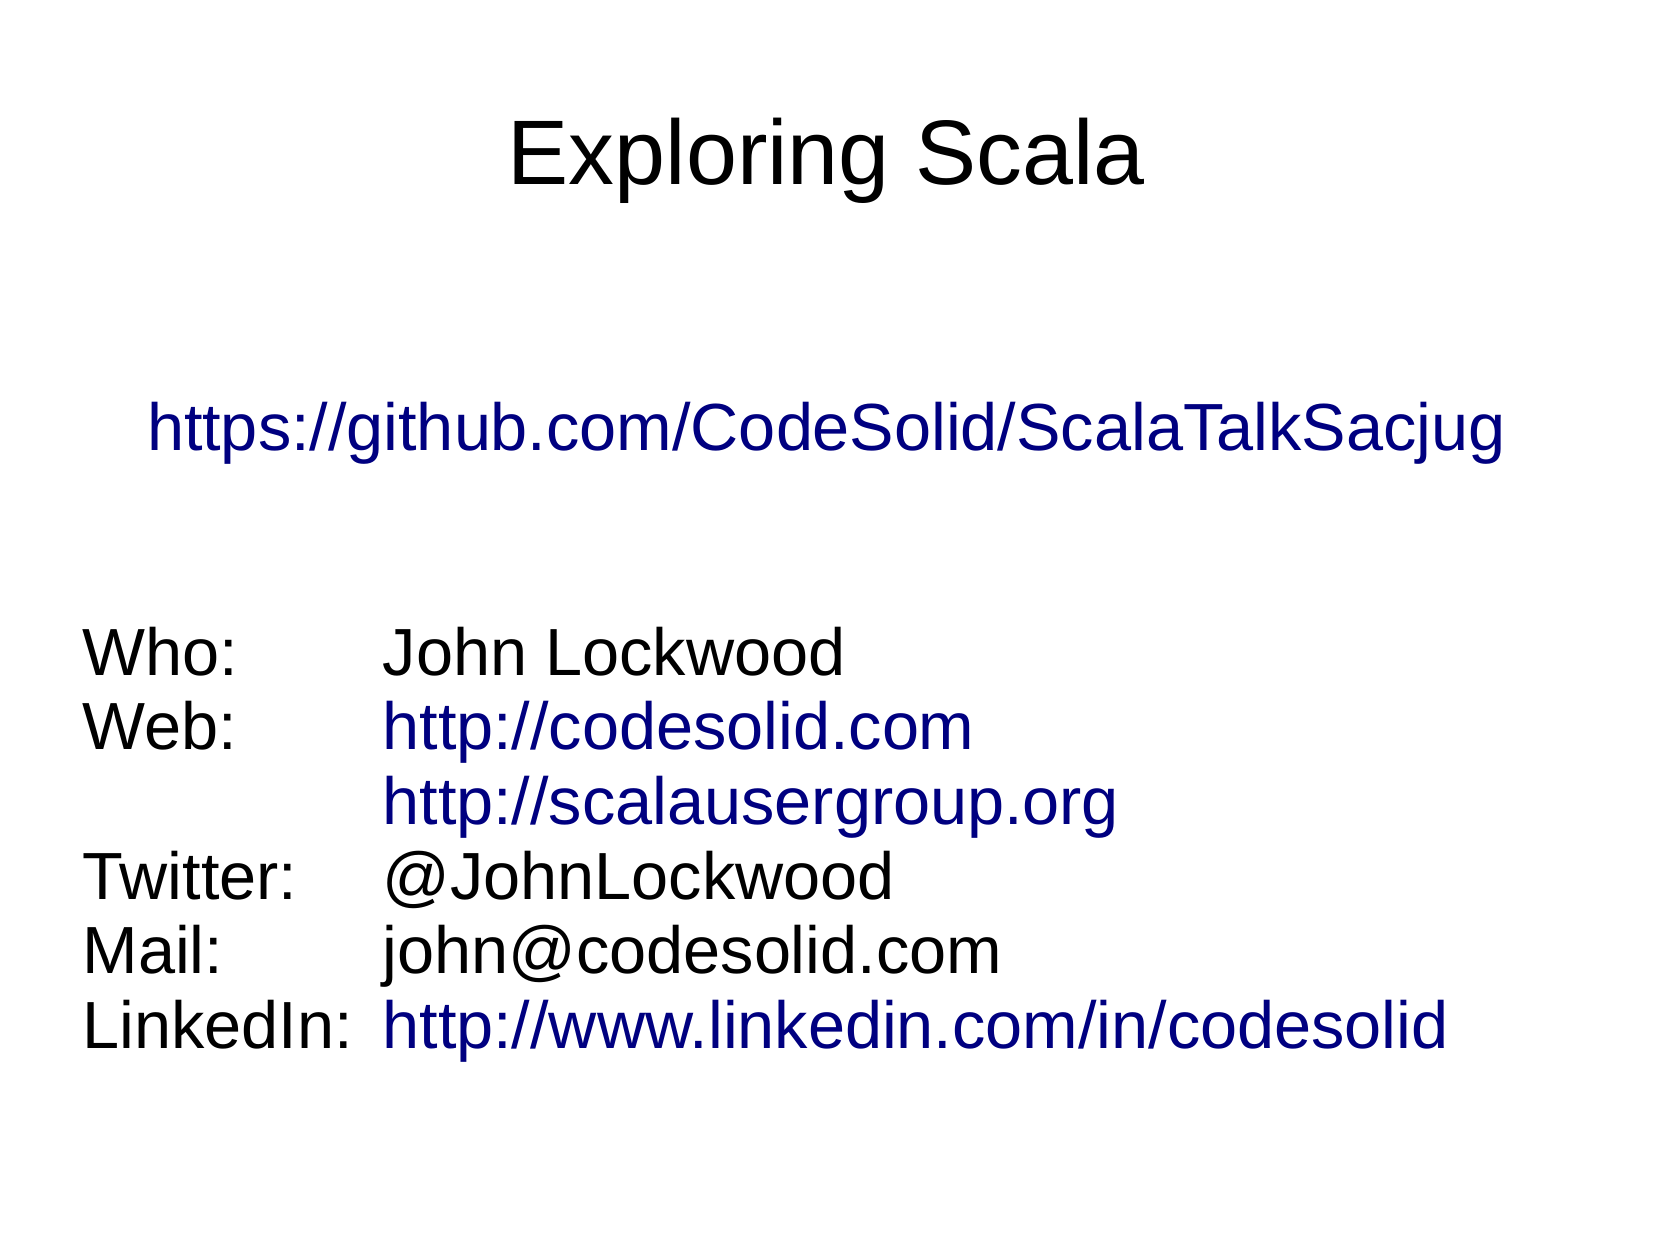

# Exploring Scala
https://github.com/CodeSolid/ScalaTalkSacjug
Who:		John Lockwood
Web:		http://codesolid.com
				http://scalausergroup.org
Twitter: 	@JohnLockwood
Mail: 		john@codesolid.com
LinkedIn:	http://www.linkedin.com/in/codesolid